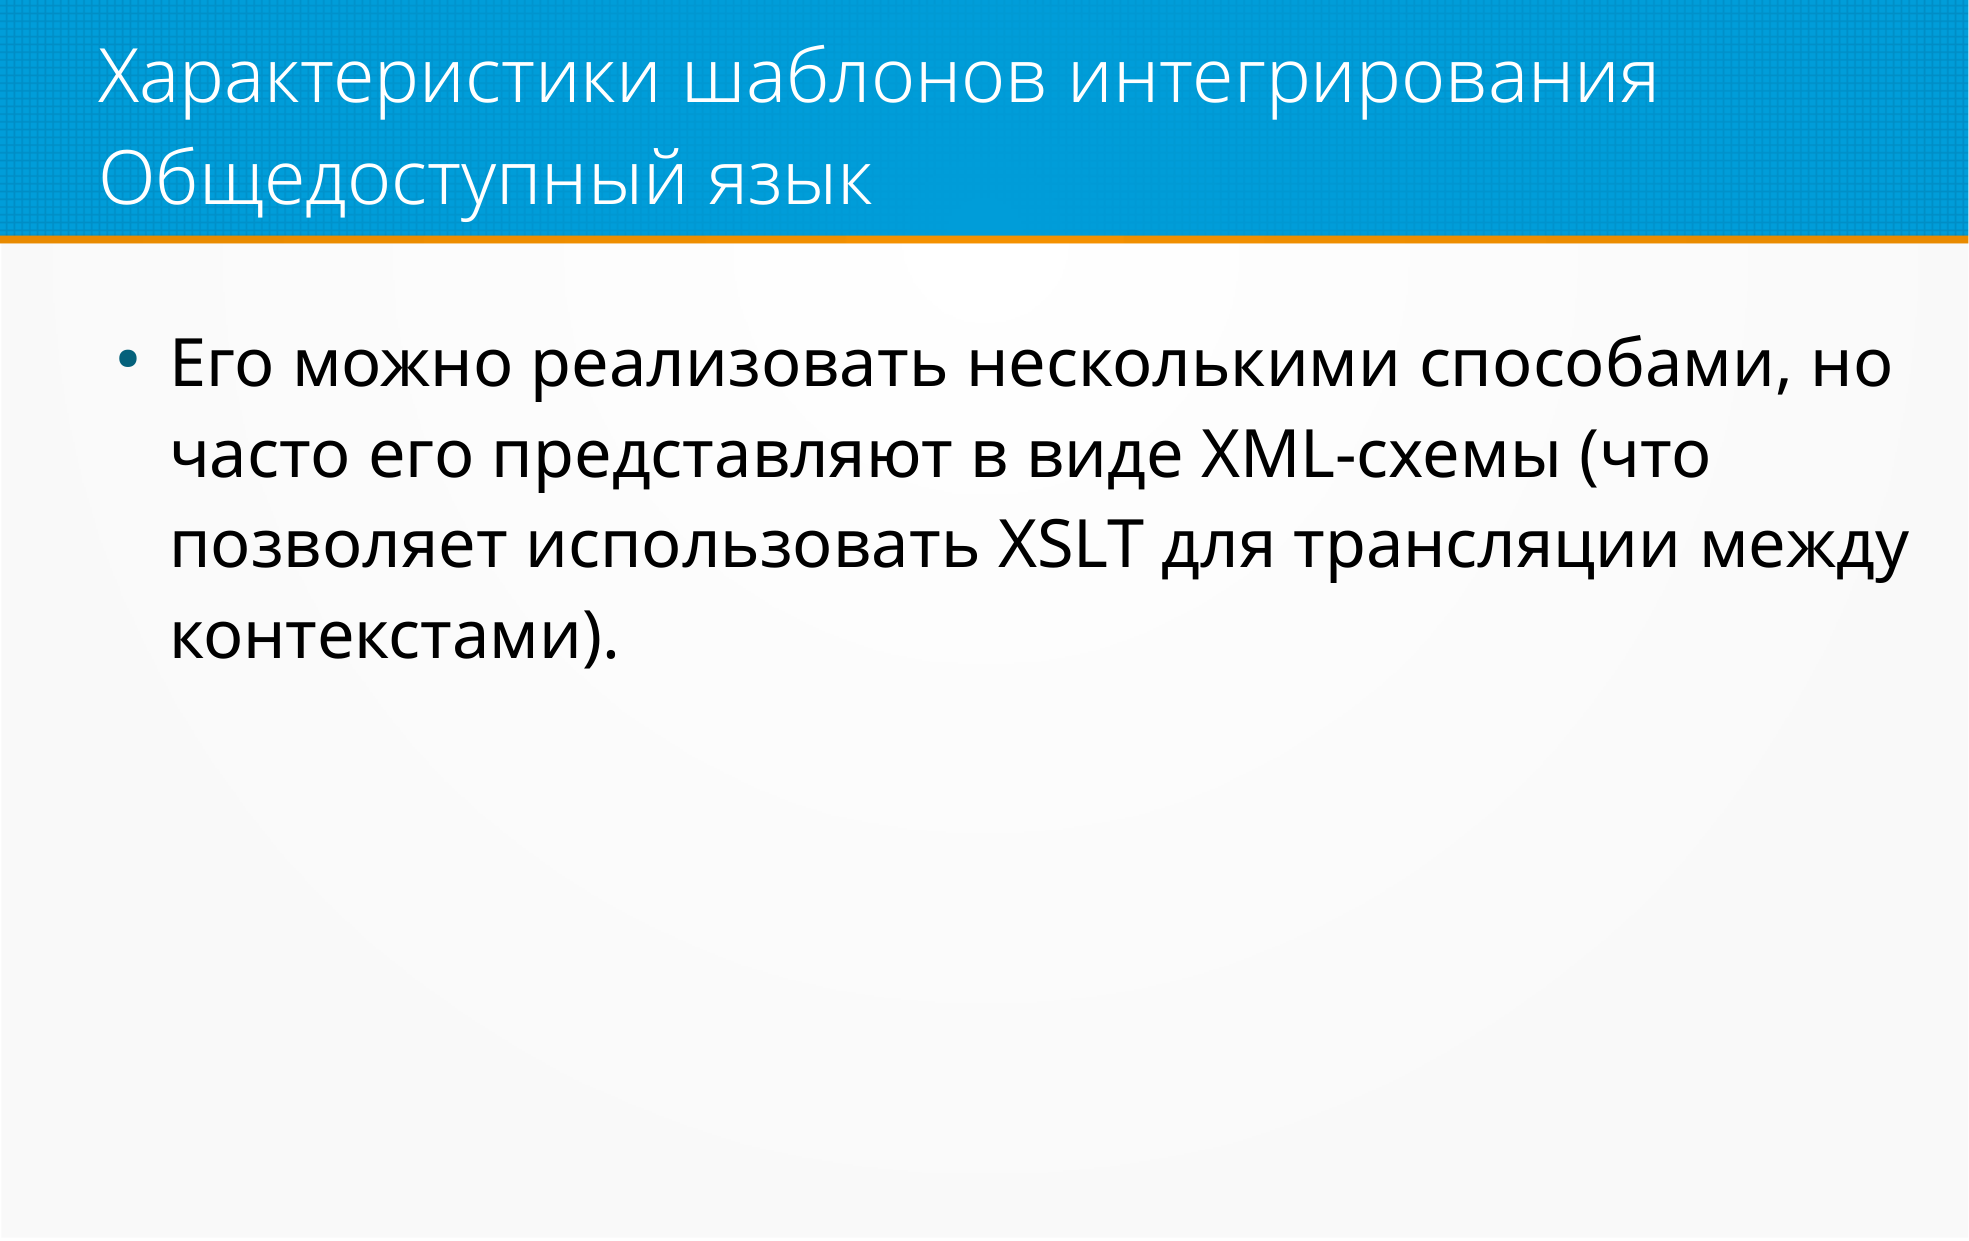

# Характеристики шаблонов интегрирования Общедоступный язык
Его можно реализовать несколькими способами, но часто его представляют в виде XML-схемы (что позволяет использовать XSLT для трансляции между контекстами).